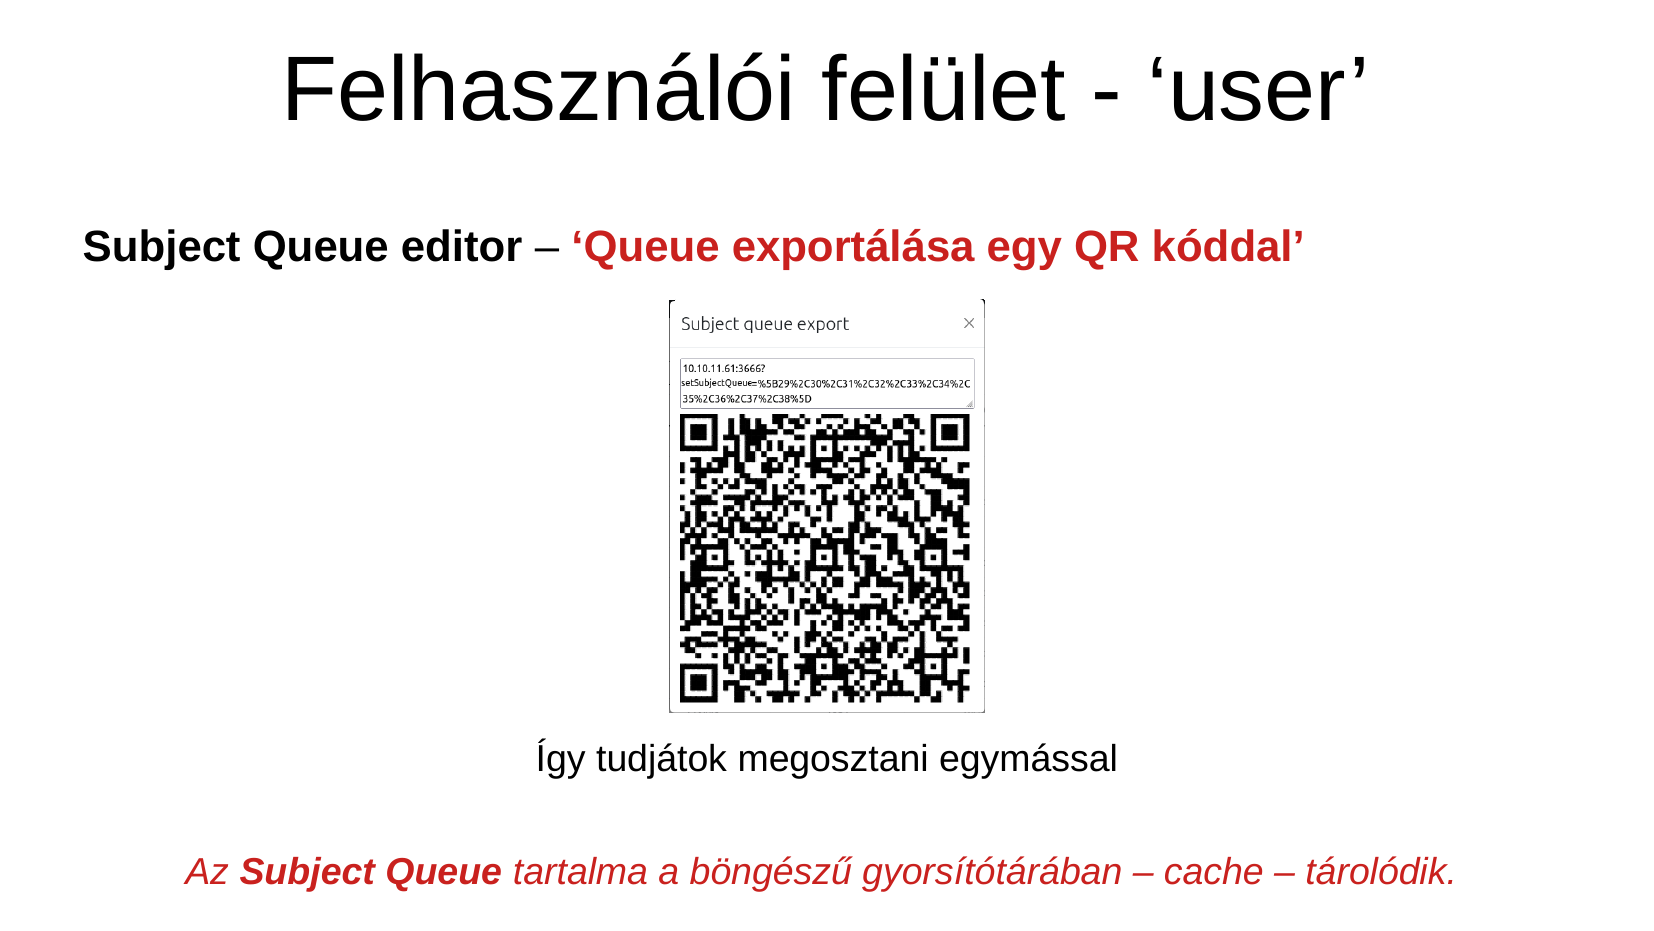

Felhasználói felület - ‘user’
# Subject Queue editor – ‘Queue exportálása egy QR kóddal’
Így tudjátok megosztani egymással
Az Subject Queue tartalma a böngészű gyorsítótárában – cache – tárolódik.